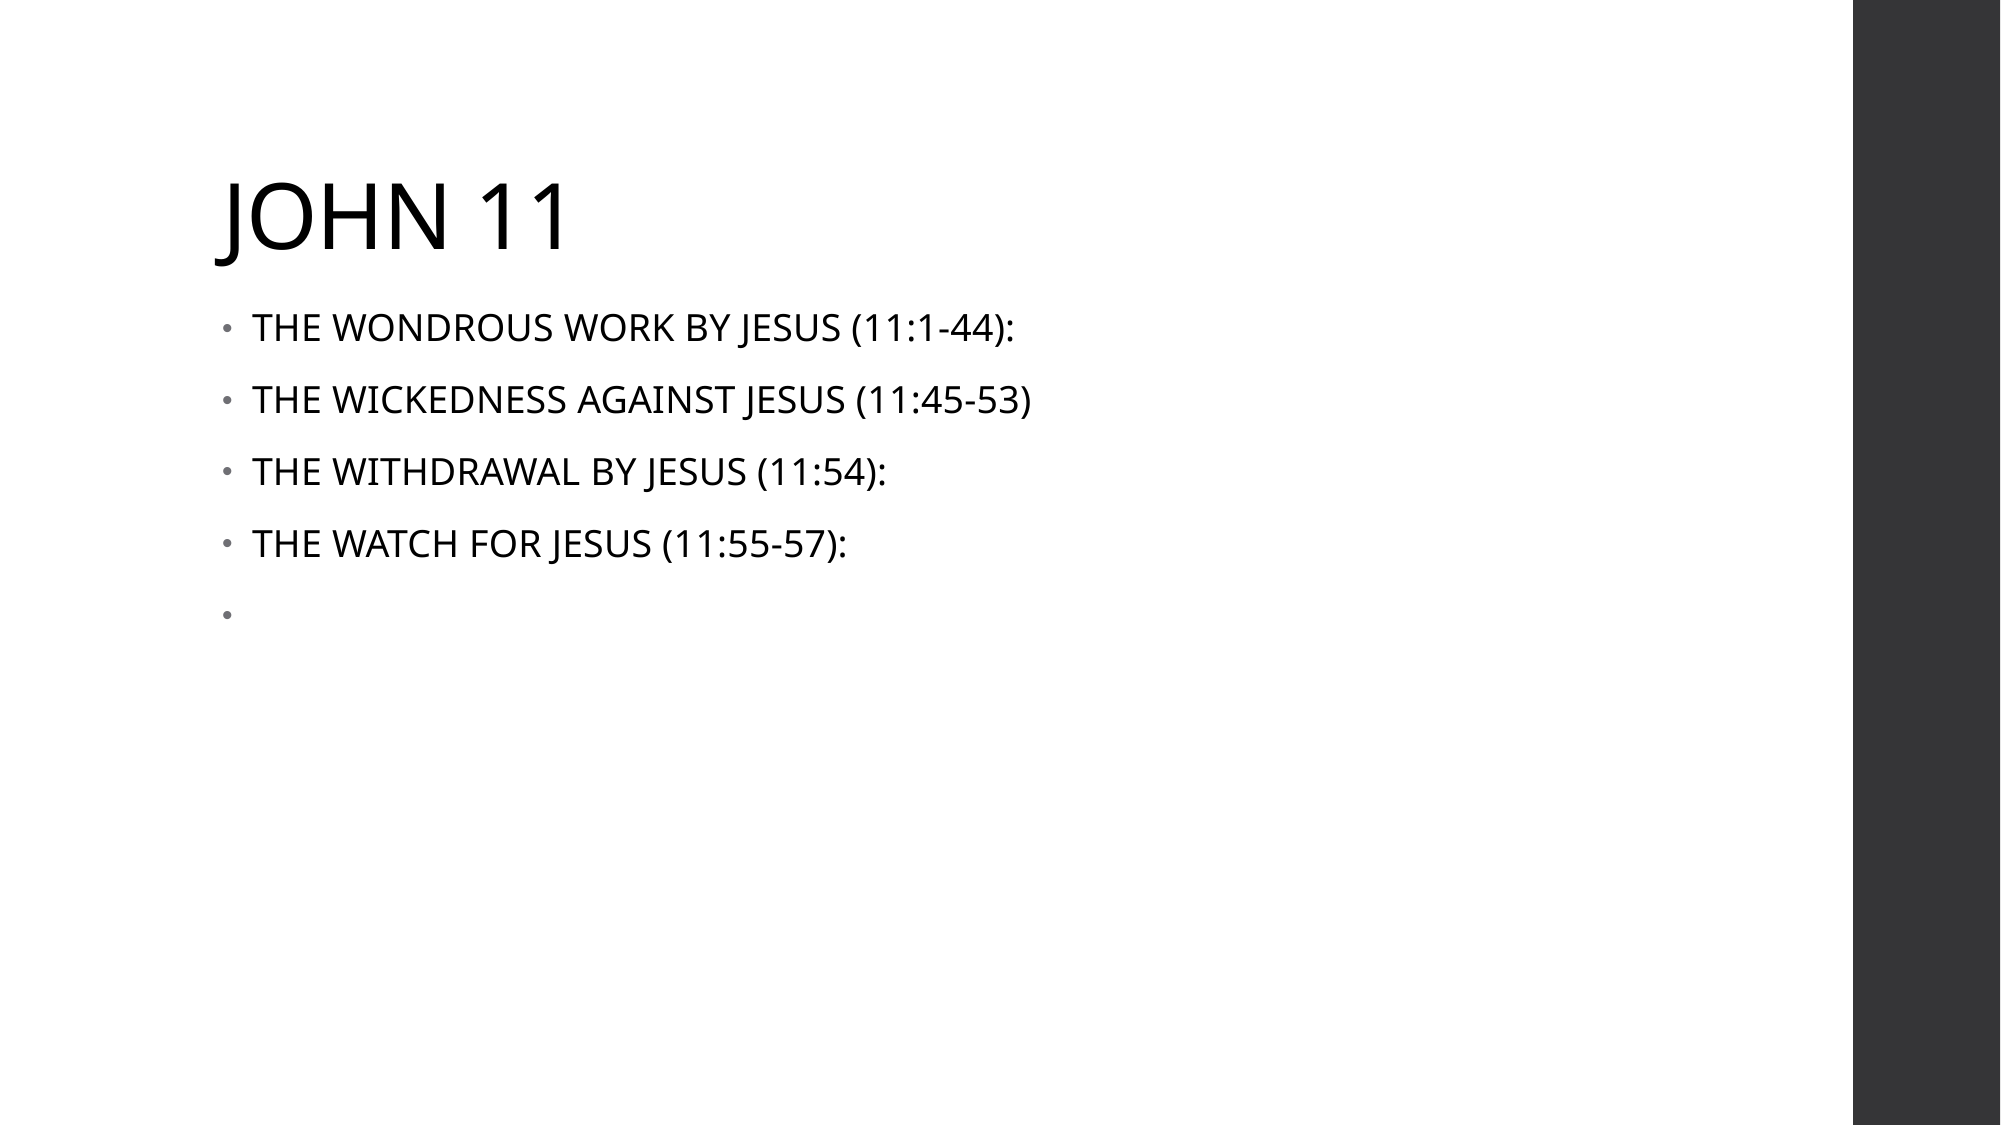

# JOHN 11
THE WONDROUS WORK BY JESUS (11:1-44):
THE WICKEDNESS AGAINST JESUS (11:45-53)
THE WITHDRAWAL BY JESUS (11:54):
THE WATCH FOR JESUS (11:55-57):